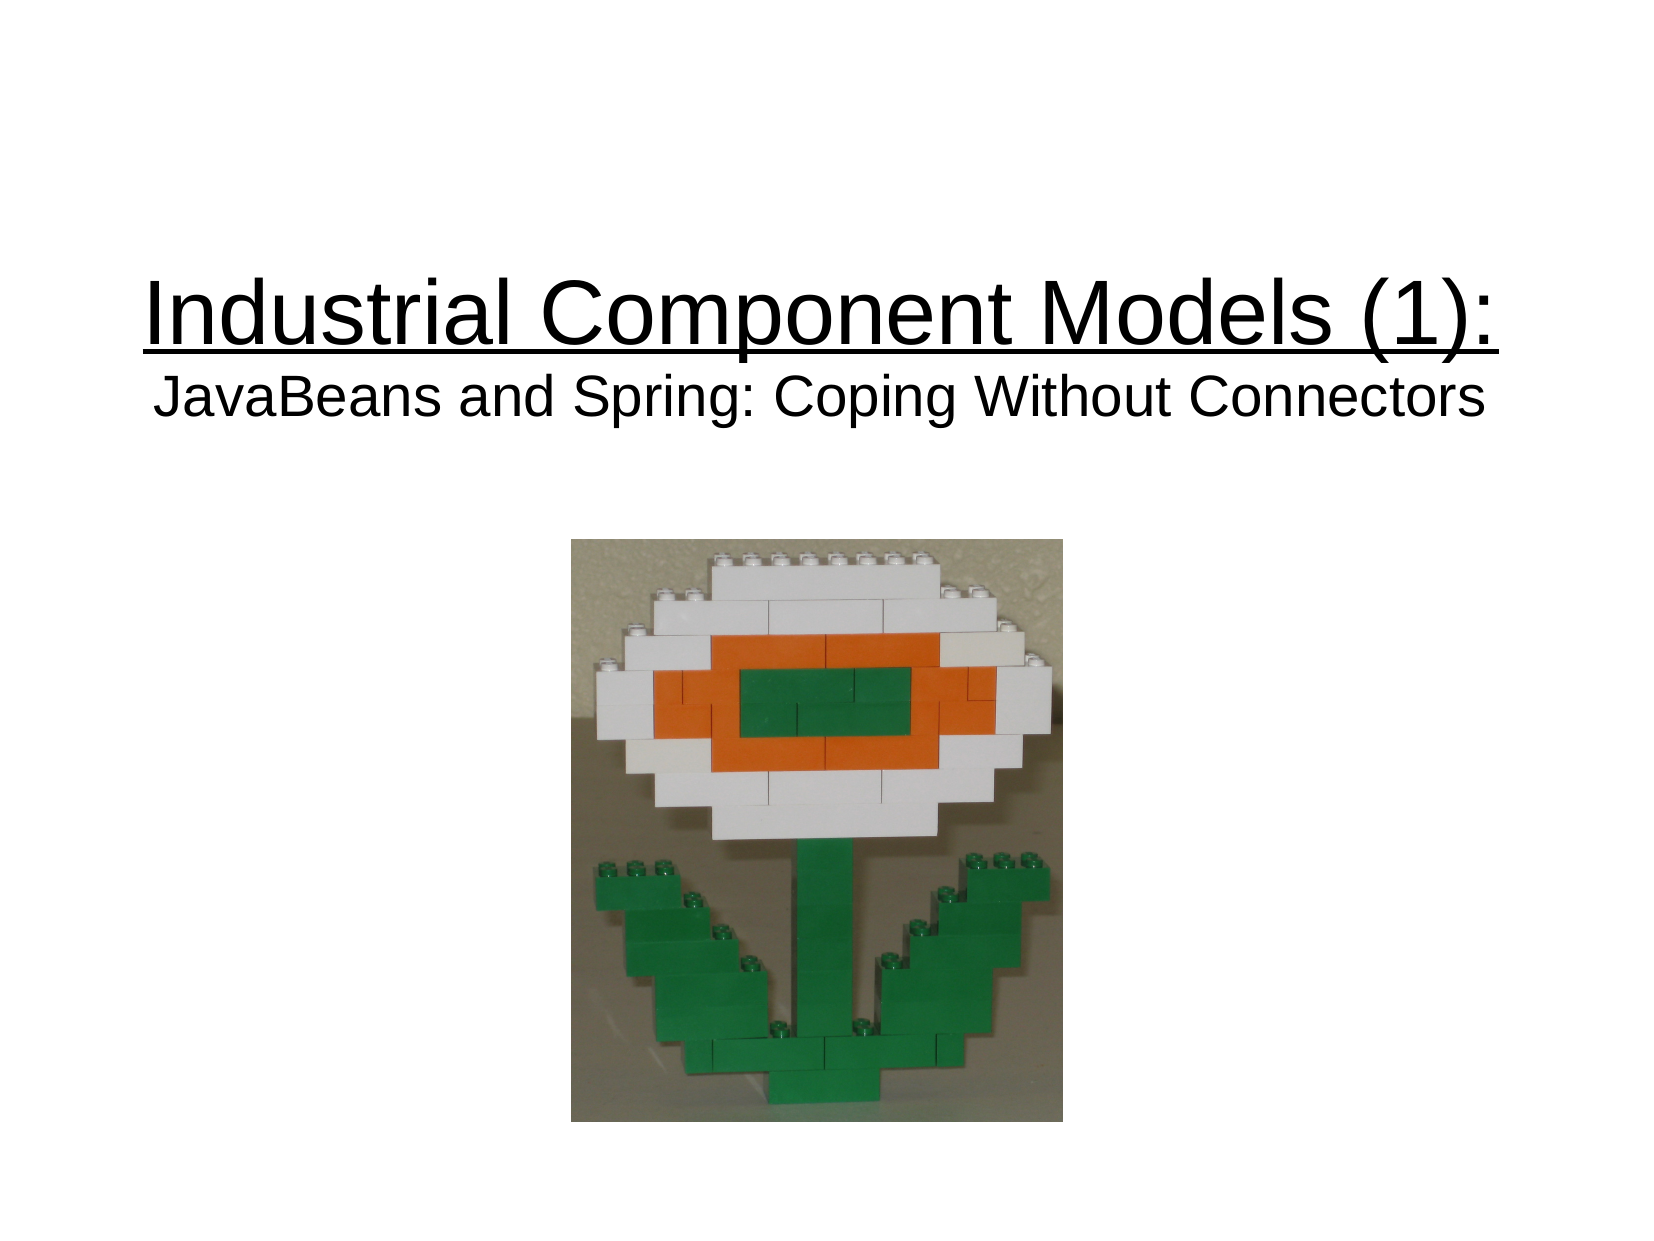

# Industrial Component Models (1): JavaBeans and Spring: Coping Without Connectors